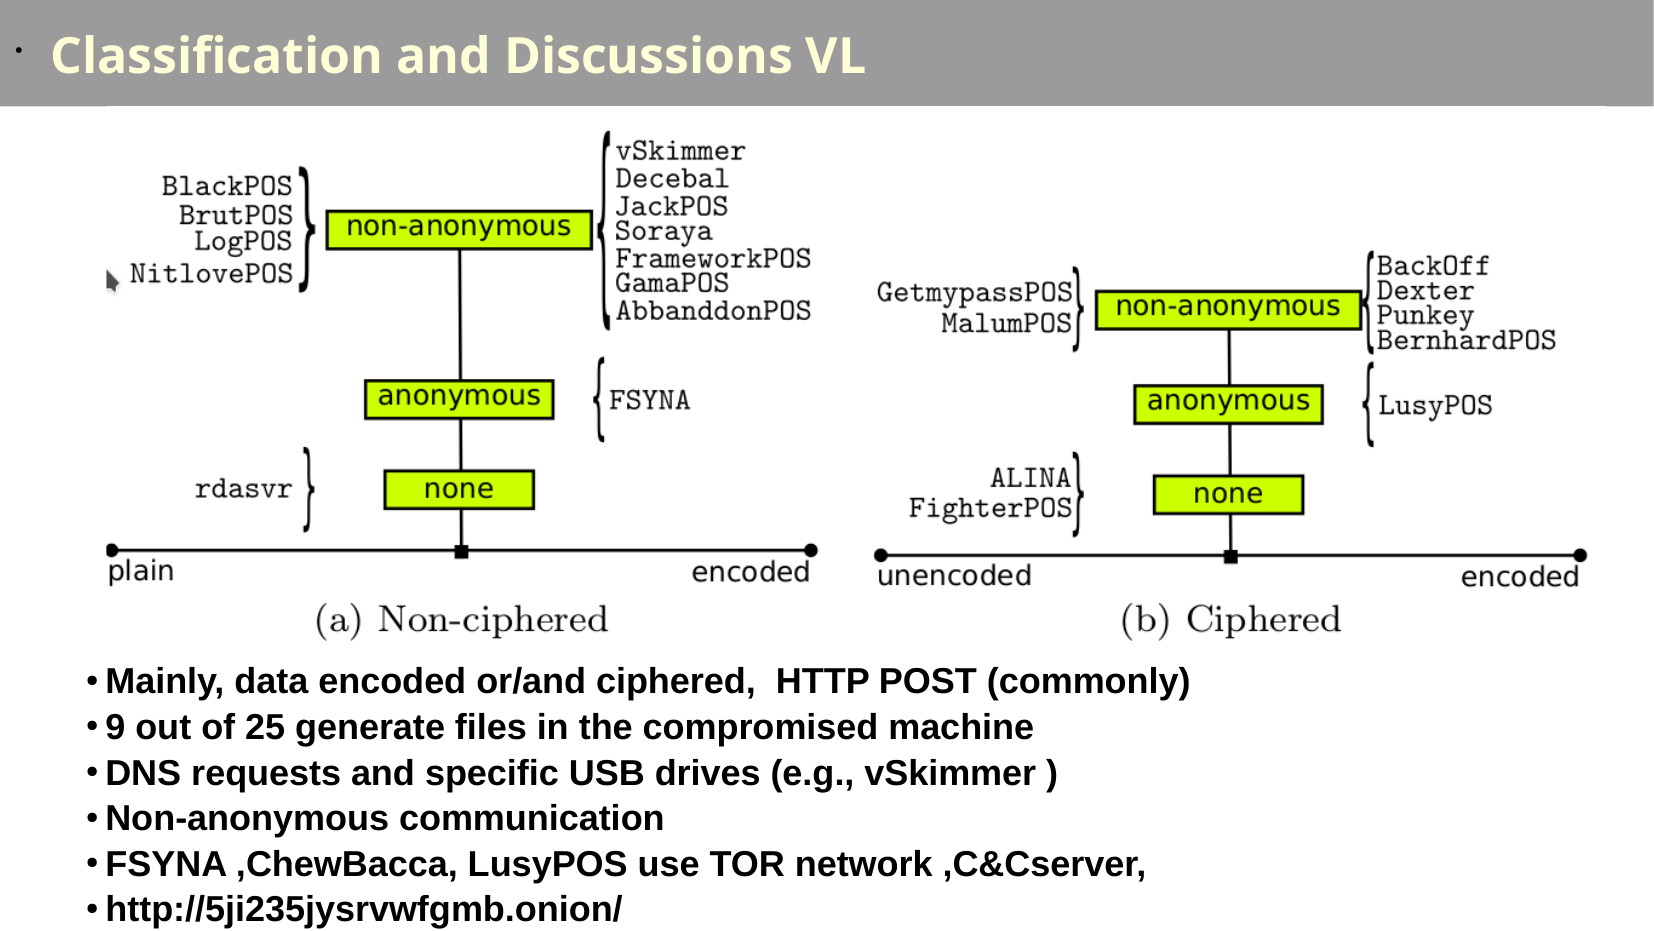

Classification and Discussions VL
# Mainly, data encoded or/and ciphered, HTTP POST (commonly)
 9 out of 25 generate files in the compromised machine
 DNS requests and specific USB drives (e.g., vSkimmer )
 Non-anonymous communication
 FSYNA ,ChewBacca, LusyPOS use TOR network ,C&Cserver,
 http://5ji235jysrvwfgmb.onion/